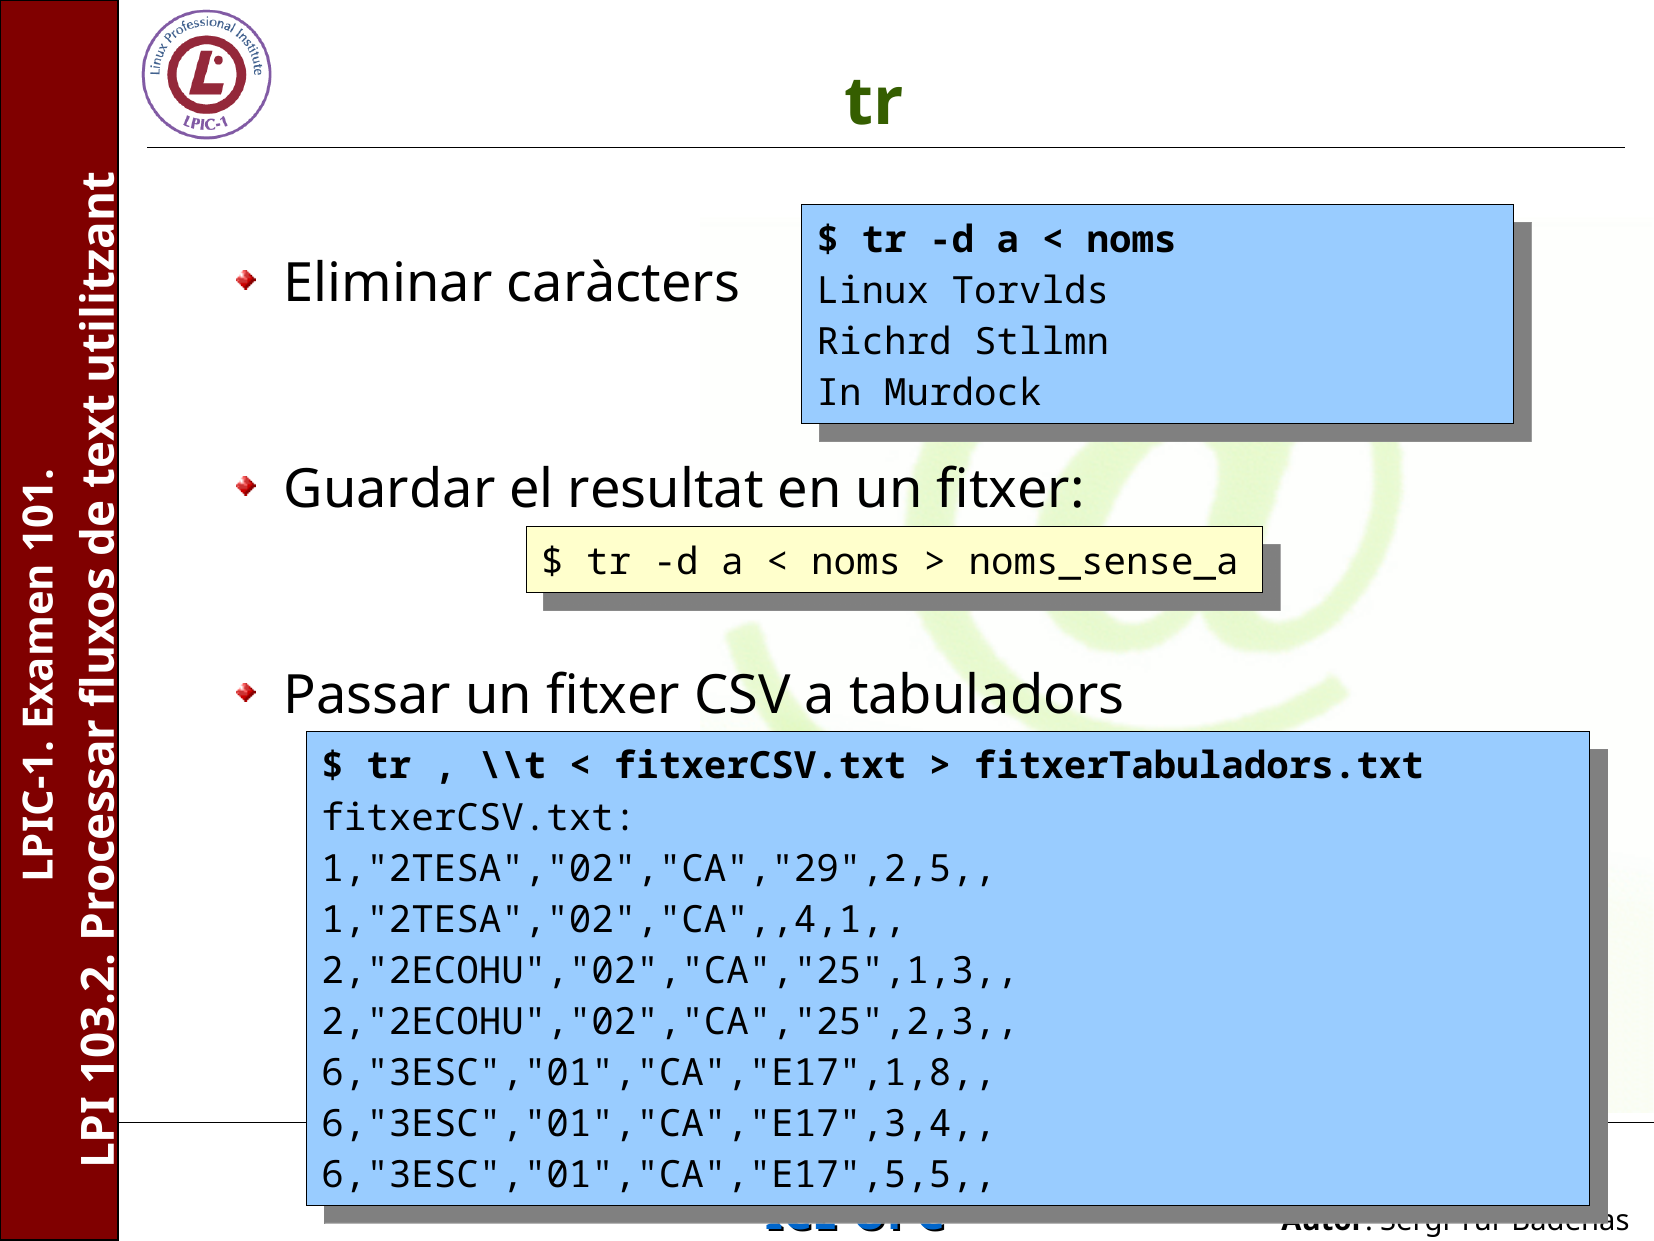

# tr
$ tr -d a < noms
Linux Torvlds
Richrd Stllmn
In Murdock
Eliminar caràcters
Guardar el resultat en un fitxer:
Passar un fitxer CSV a tabuladors
$ tr -d a < noms > noms_sense_a
$ tr , \\t < fitxerCSV.txt > fitxerTabuladors.txt
fitxerCSV.txt:
1,"2TESA","02","CA","29",2,5,,
1,"2TESA","02","CA",,4,1,,
2,"2ECOHU","02","CA","25",1,3,,
2,"2ECOHU","02","CA","25",2,3,,
6,"3ESC","01","CA","E17",1,8,,
6,"3ESC","01","CA","E17",3,4,,
6,"3ESC","01","CA","E17",5,5,,